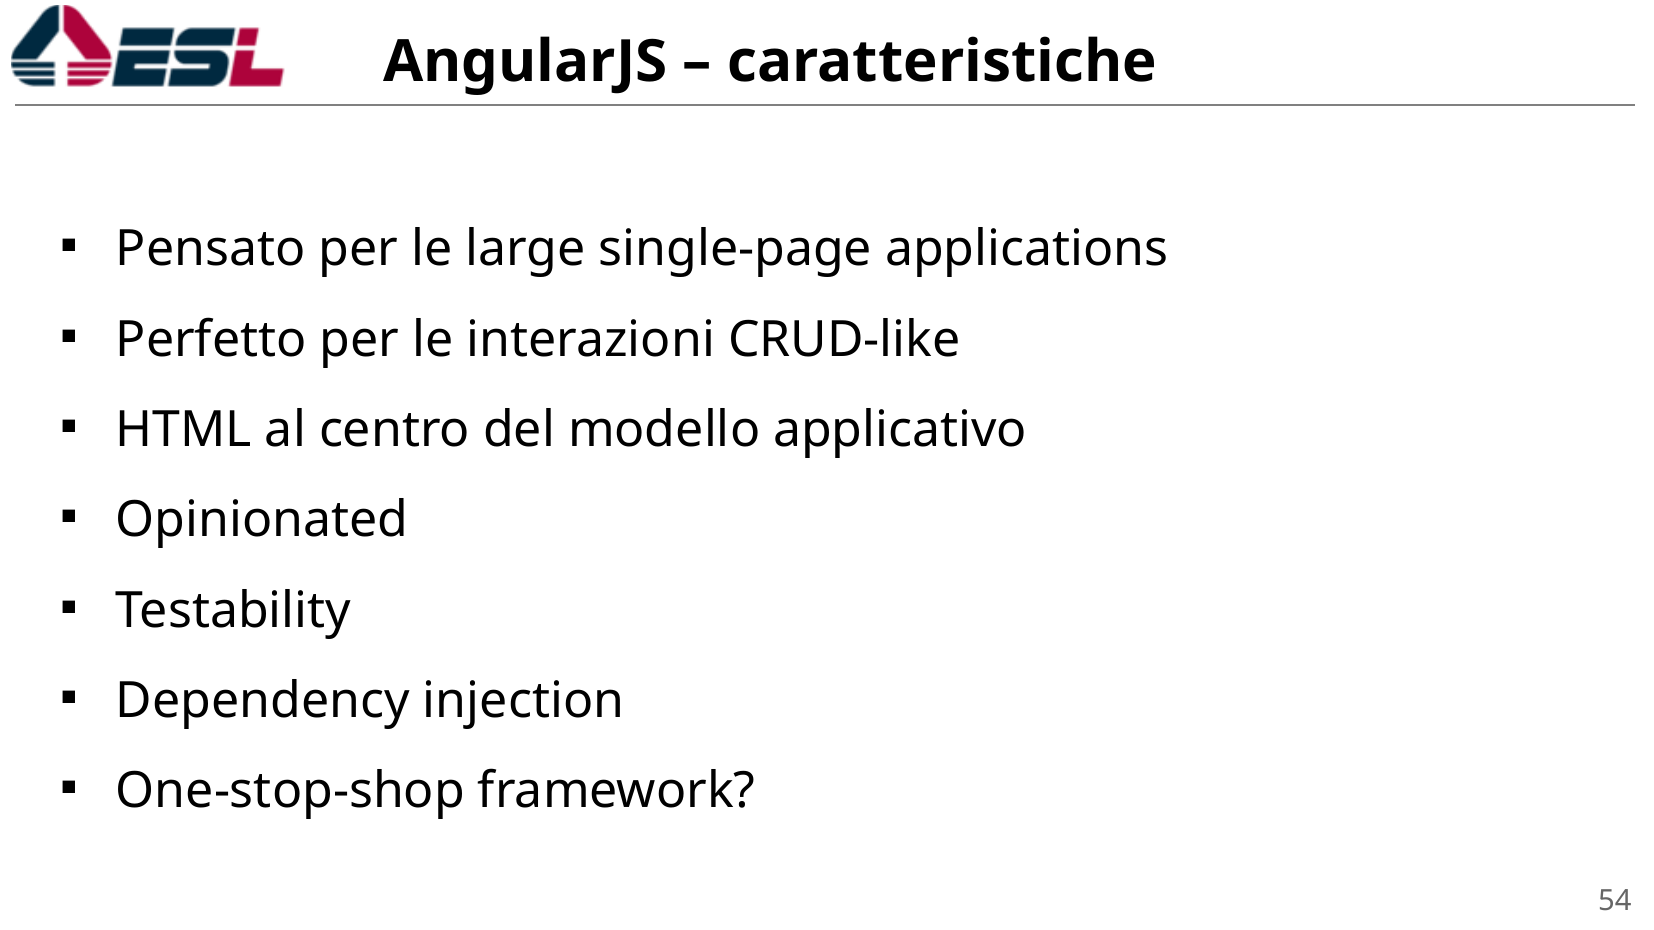

# AngularJS – caratteristiche
Pensato per le large single-page applications
Perfetto per le interazioni CRUD-like
HTML al centro del modello applicativo
Opinionated
Testability
Dependency injection
One-stop-shop framework?